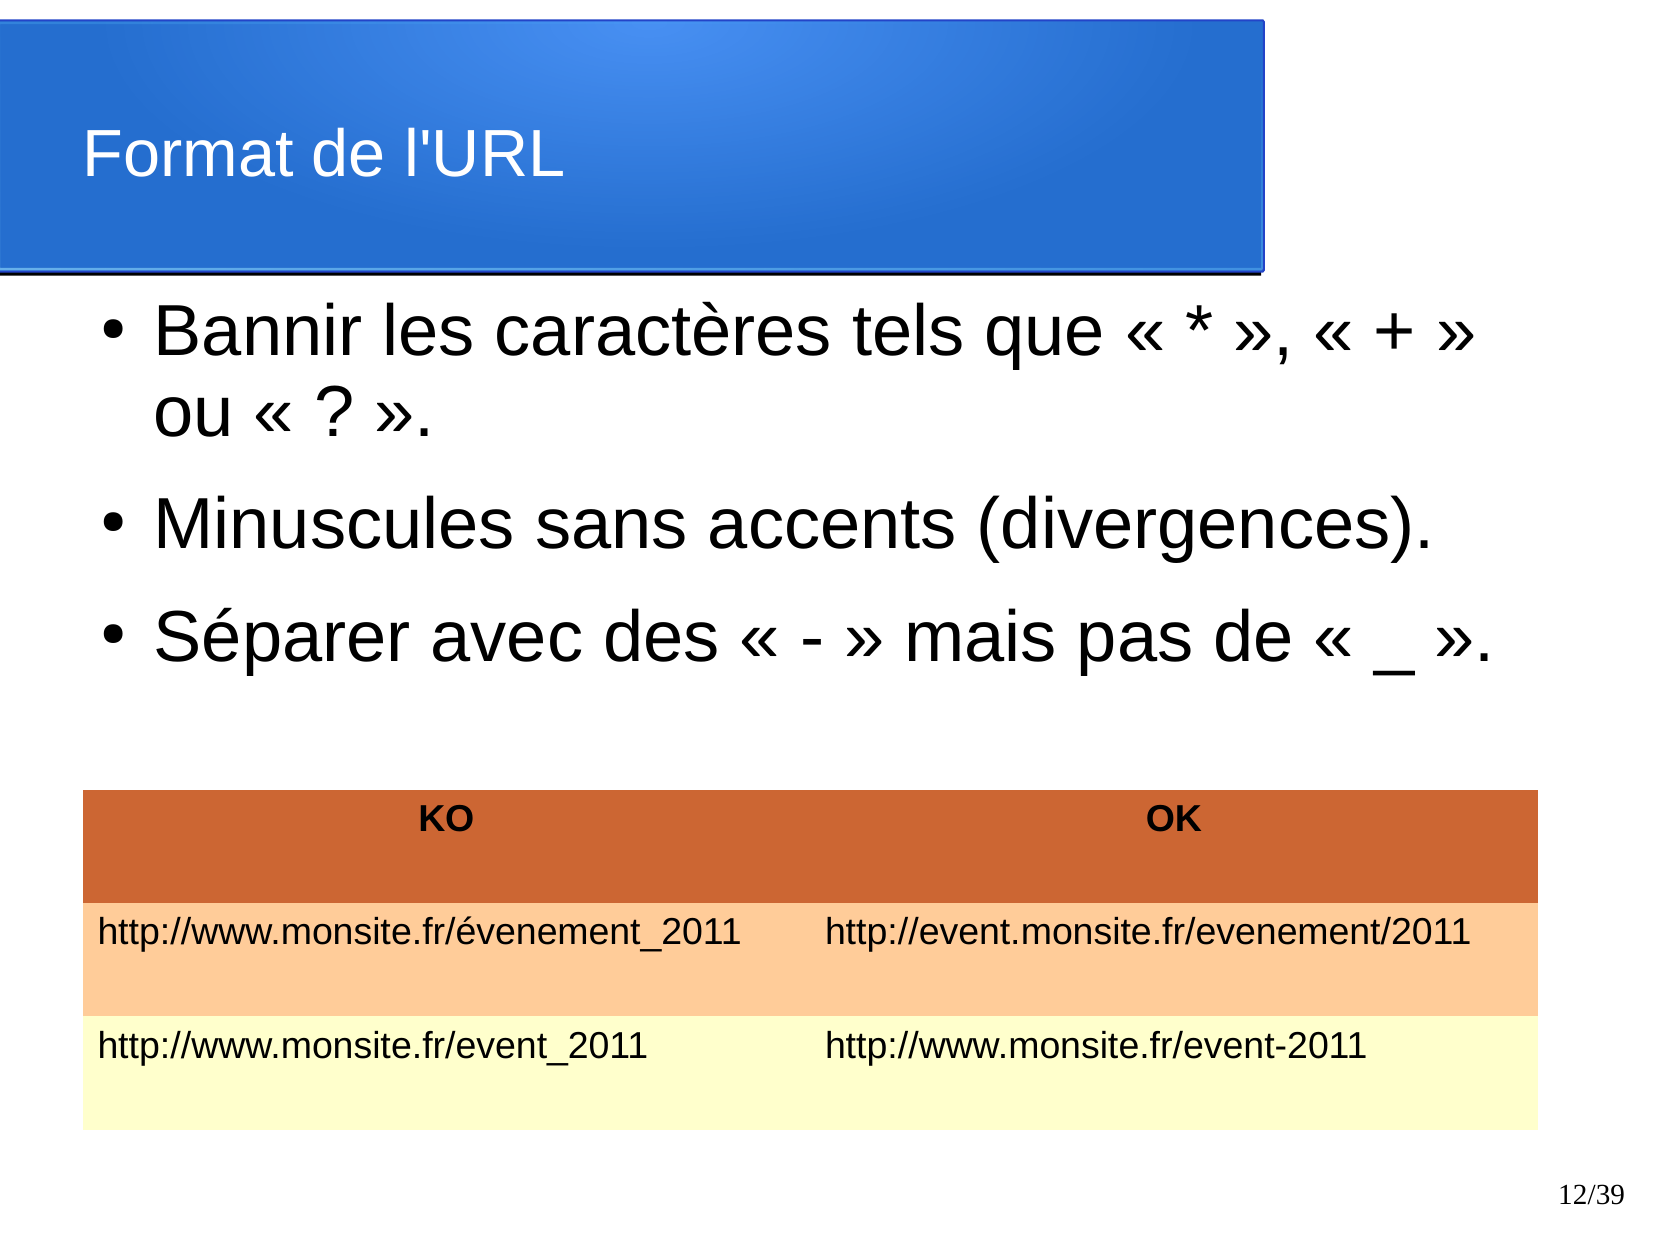

# Format de l'URL
Bannir les caractères tels que « * », « + » ou « ? ».
Minuscules sans accents (divergences).
Séparer avec des « - » mais pas de « _ ».
| KO | OK |
| --- | --- |
| http://www.monsite.fr/évenement\_2011 | http://event.monsite.fr/evenement/2011 |
| http://www.monsite.fr/event\_2011 | http://www.monsite.fr/event-2011 |